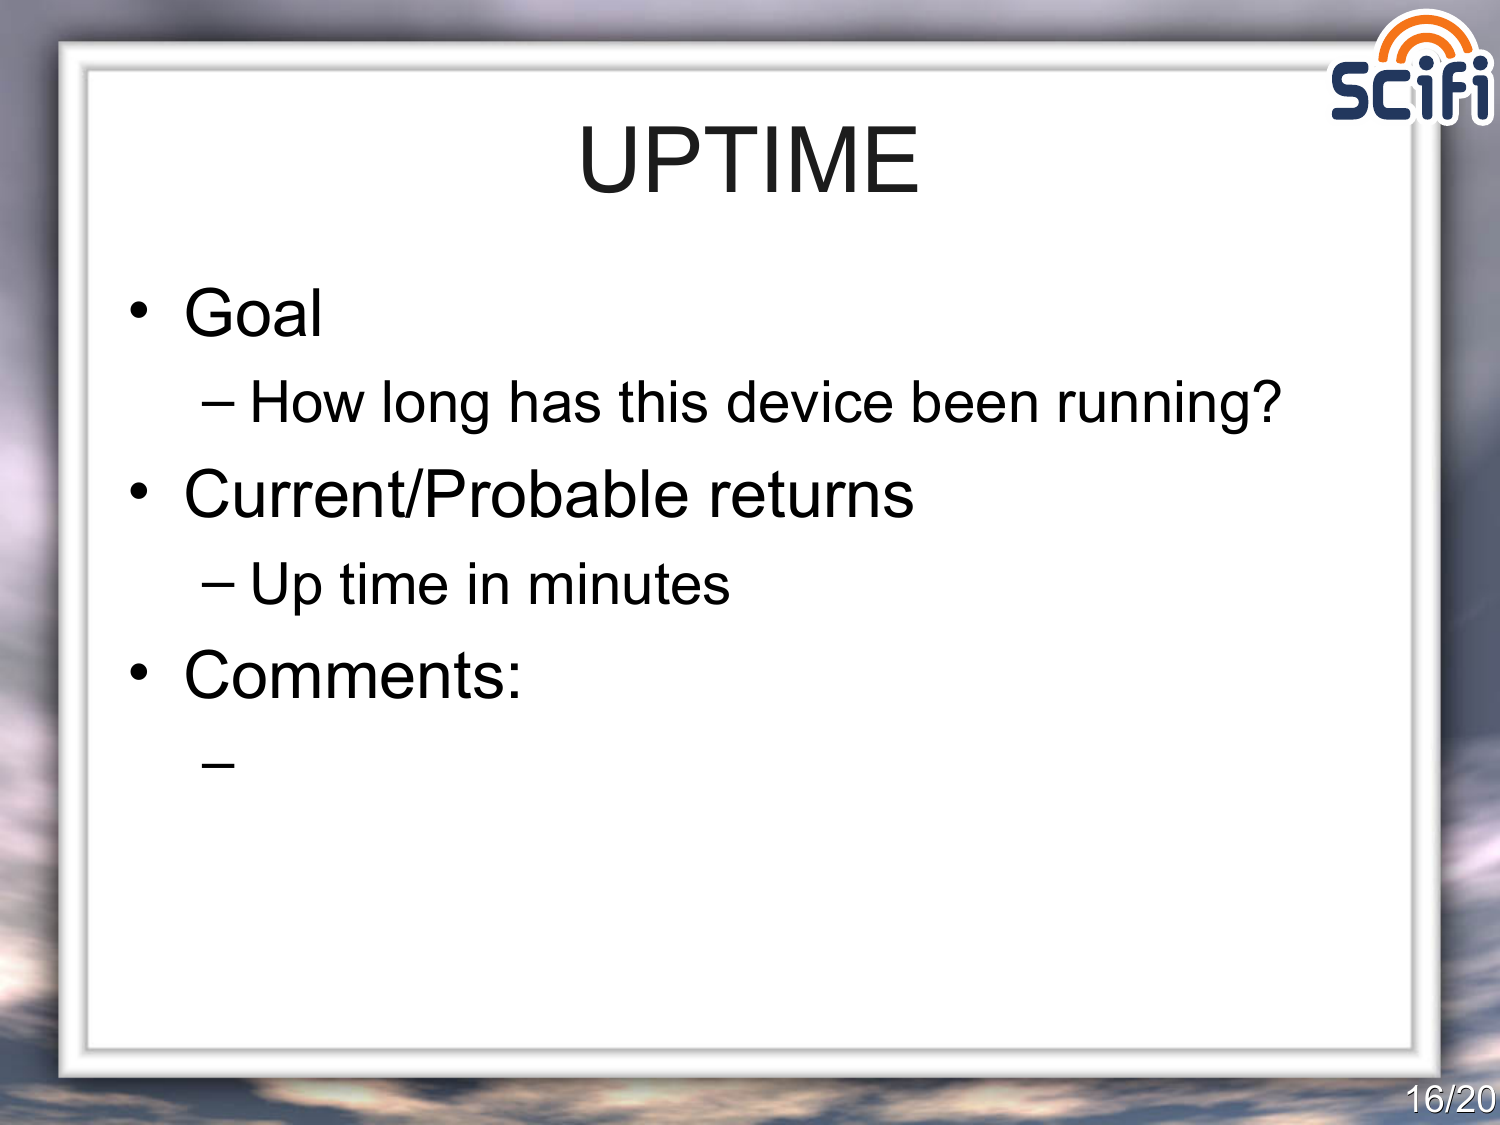

# UPTIME
Goal
How long has this device been running?
Current/Probable returns
Up time in minutes
Comments: